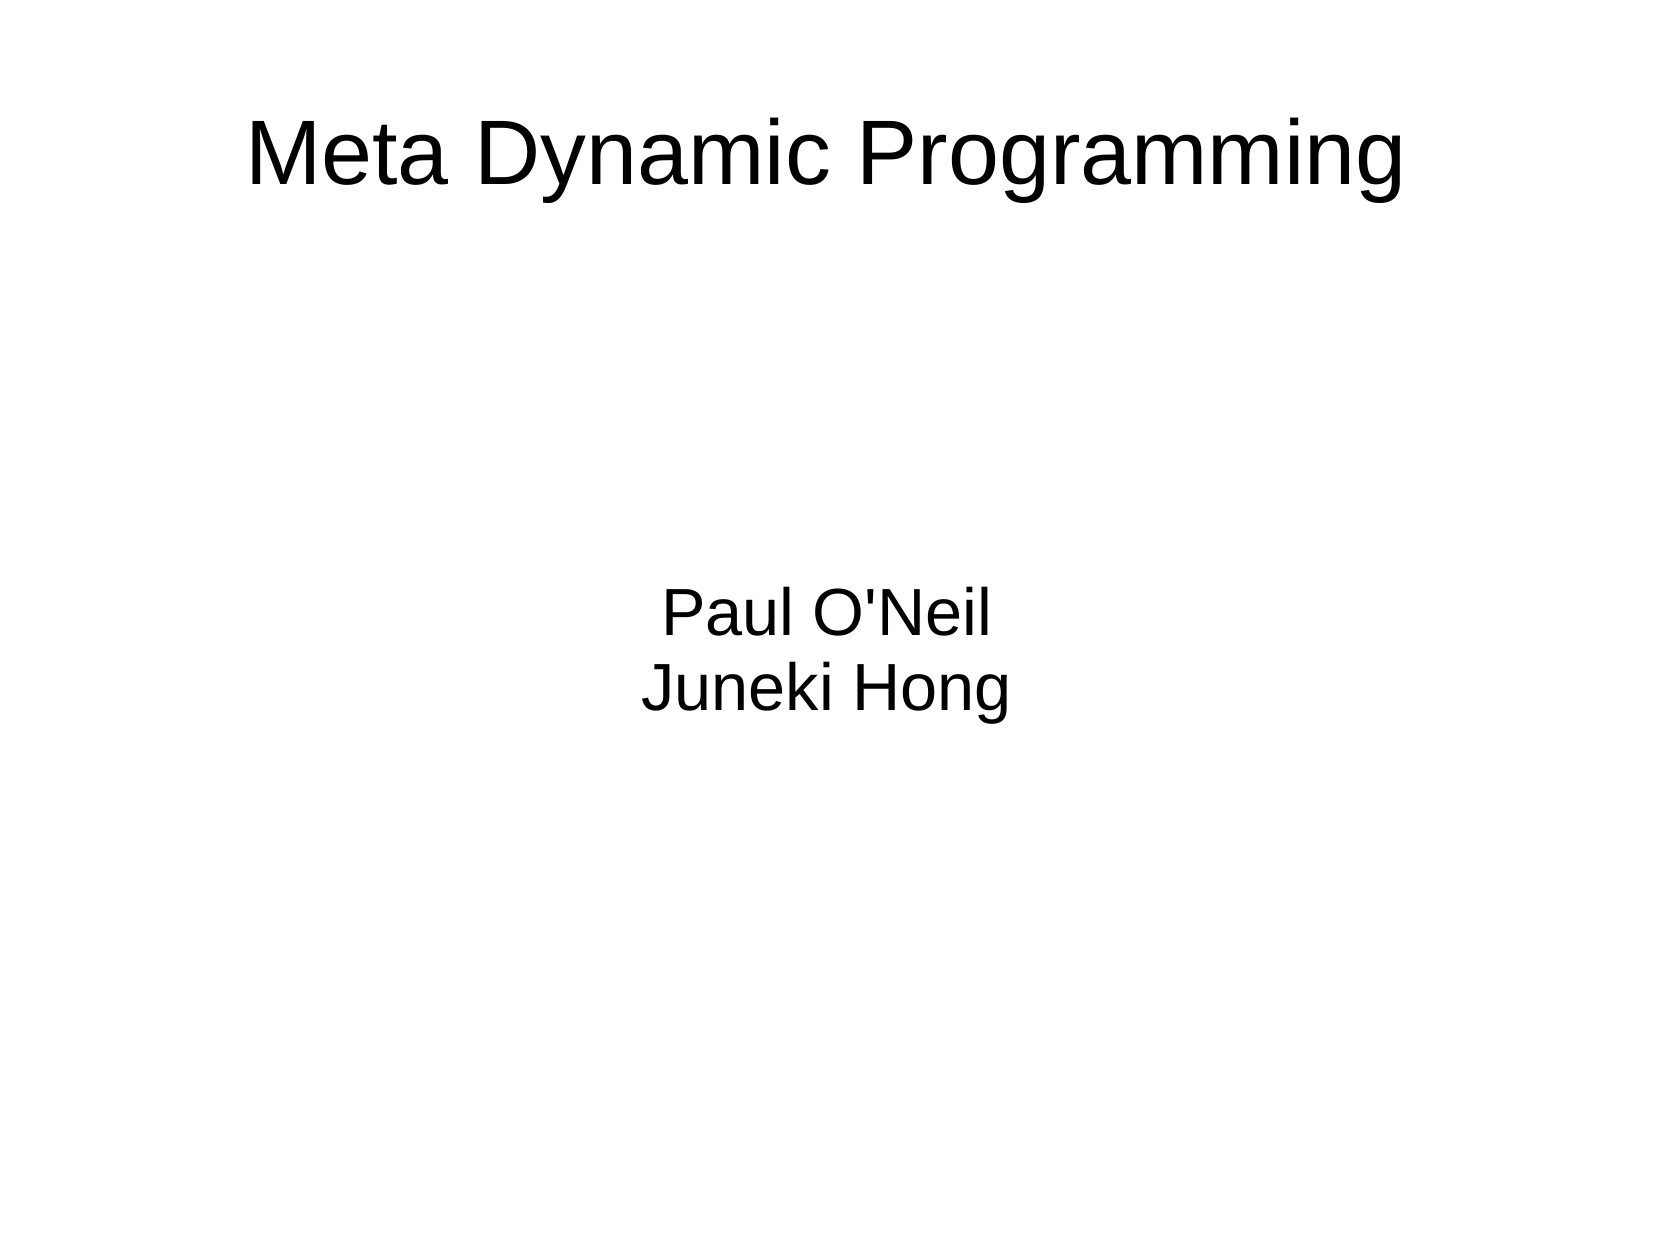

# Meta Dynamic Programming
Paul O'Neil
Juneki Hong